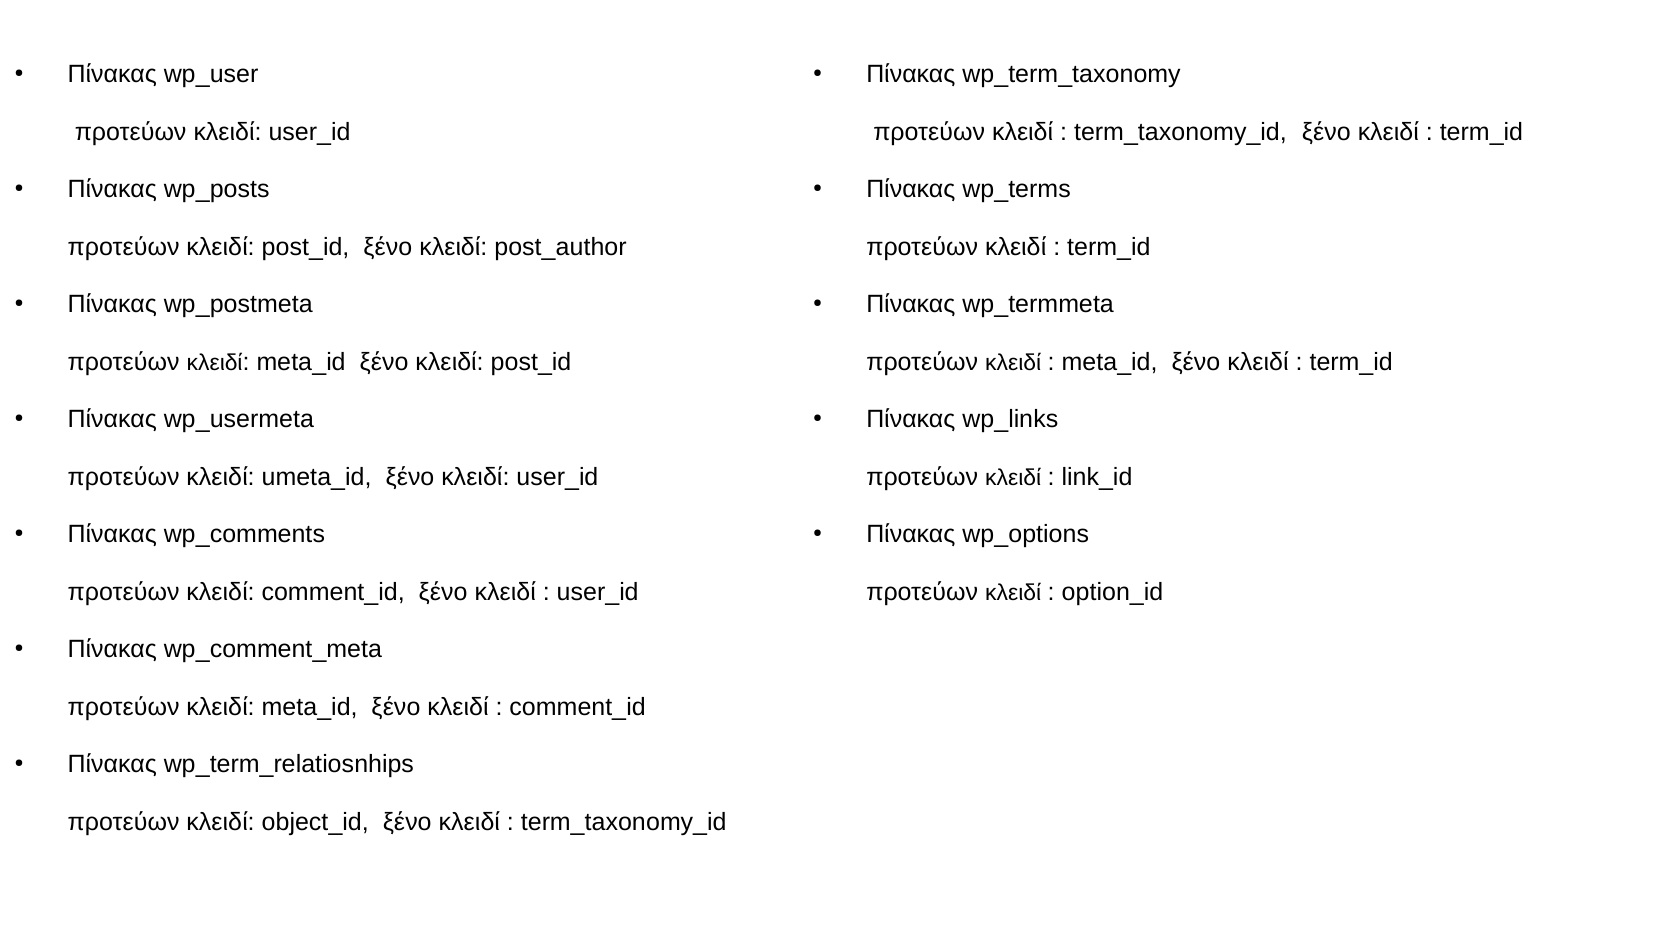

Πίνακας wp_term_taxonomy
 προτεύων κλειδί : term_taxonomy_id, ξένο κλειδί : term_id
Πίνακας wp_terms
προτεύων κλειδί : term_id
Πίνακας wp_termmeta
προτεύων κλειδί : meta_id, ξένο κλειδί : term_id
Πίνακας wp_links
προτεύων κλειδί : link_id
Πίνακας wp_options
προτεύων κλειδί : option_id
# Πίνακας wp_user
 προτεύων κλειδί: user_id
Πίνακας wp_posts
προτεύων κλειδί: post_id, ξένο κλειδί: post_author
Πίνακας wp_postmeta
προτεύων κλειδί: meta_id ξένο κλειδί: post_id
Πίνακας wp_usermeta
προτεύων κλειδί: umeta_id, ξένο κλειδί: user_id
Πίνακας wp_comments
προτεύων κλειδί: comment_id, ξένο κλειδί : user_id
Πίνακας wp_comment_meta
προτεύων κλειδί: meta_id, ξένο κλειδί : comment_id
Πίνακας wp_term_relatiosnhips
προτεύων κλειδί: object_id, ξένο κλειδί : term_taxonomy_id